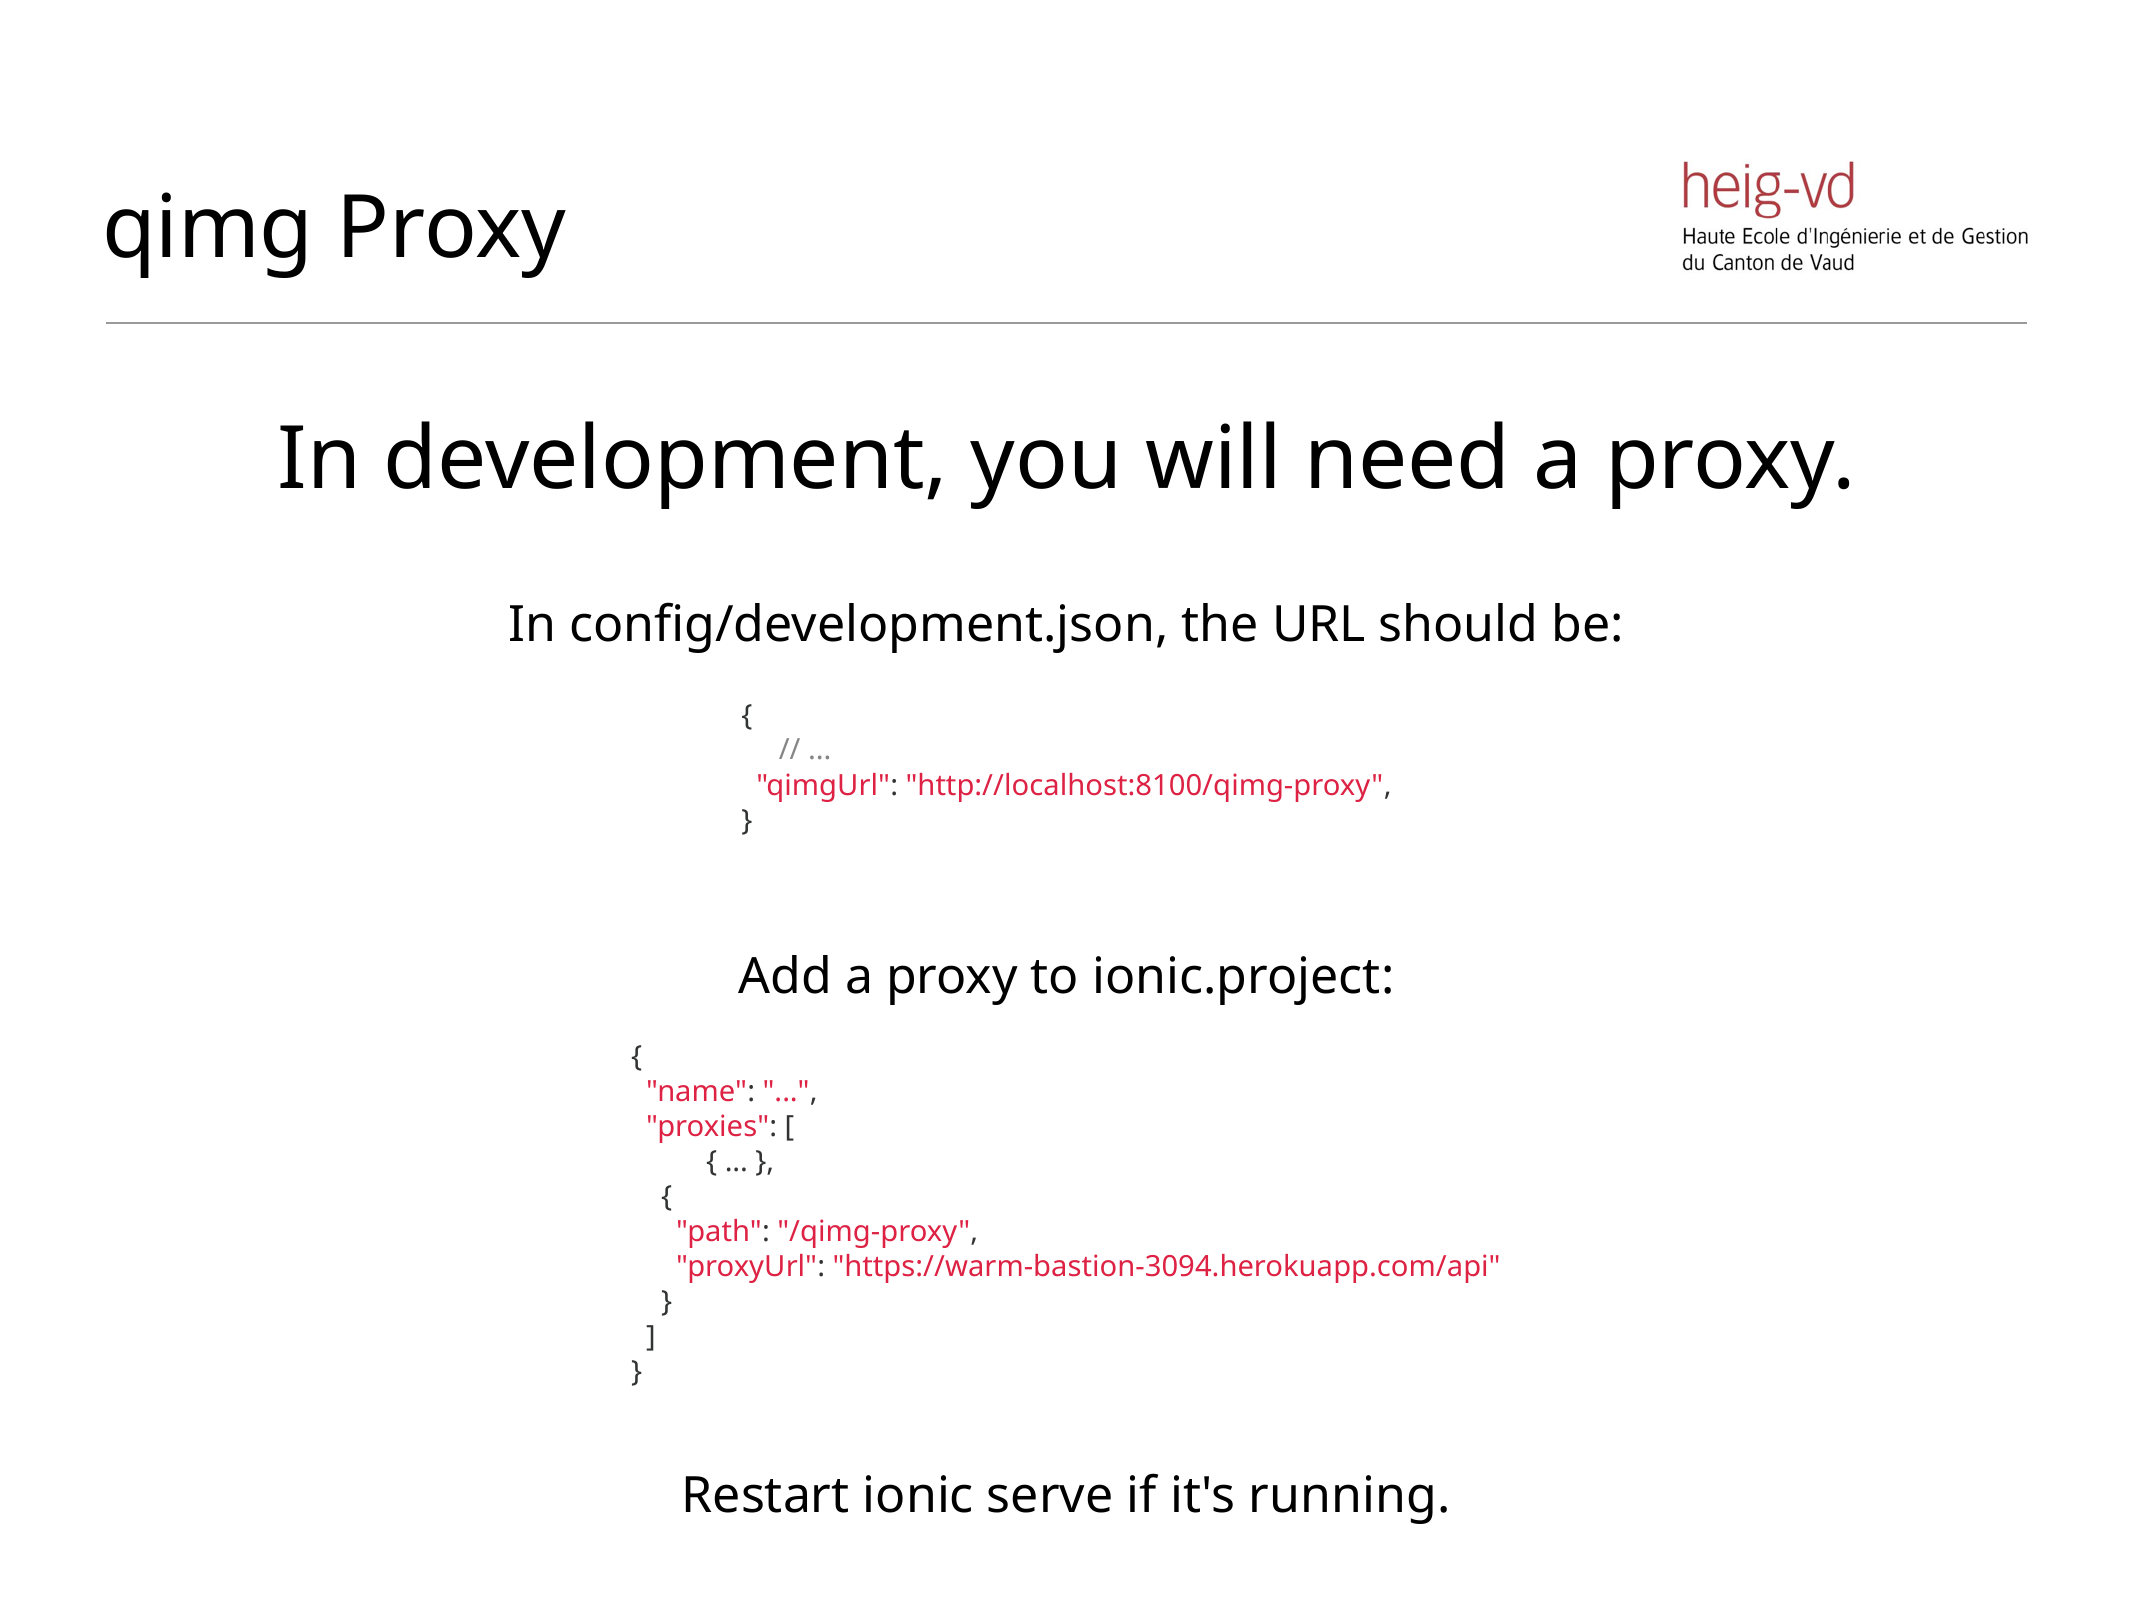

# qimg Proxy
In development, you will need a proxy.
In config/development.json, the URL should be:
{
// ...
 "qimgUrl": "http://localhost:8100/qimg-proxy",
}
Add a proxy to ionic.project:
{
 "name": "...",
 "proxies": [
{ ... },
 {
 "path": "/qimg-proxy",
 "proxyUrl": "https://warm-bastion-3094.herokuapp.com/api"
 }
 ]
}
Restart ionic serve if it's running.